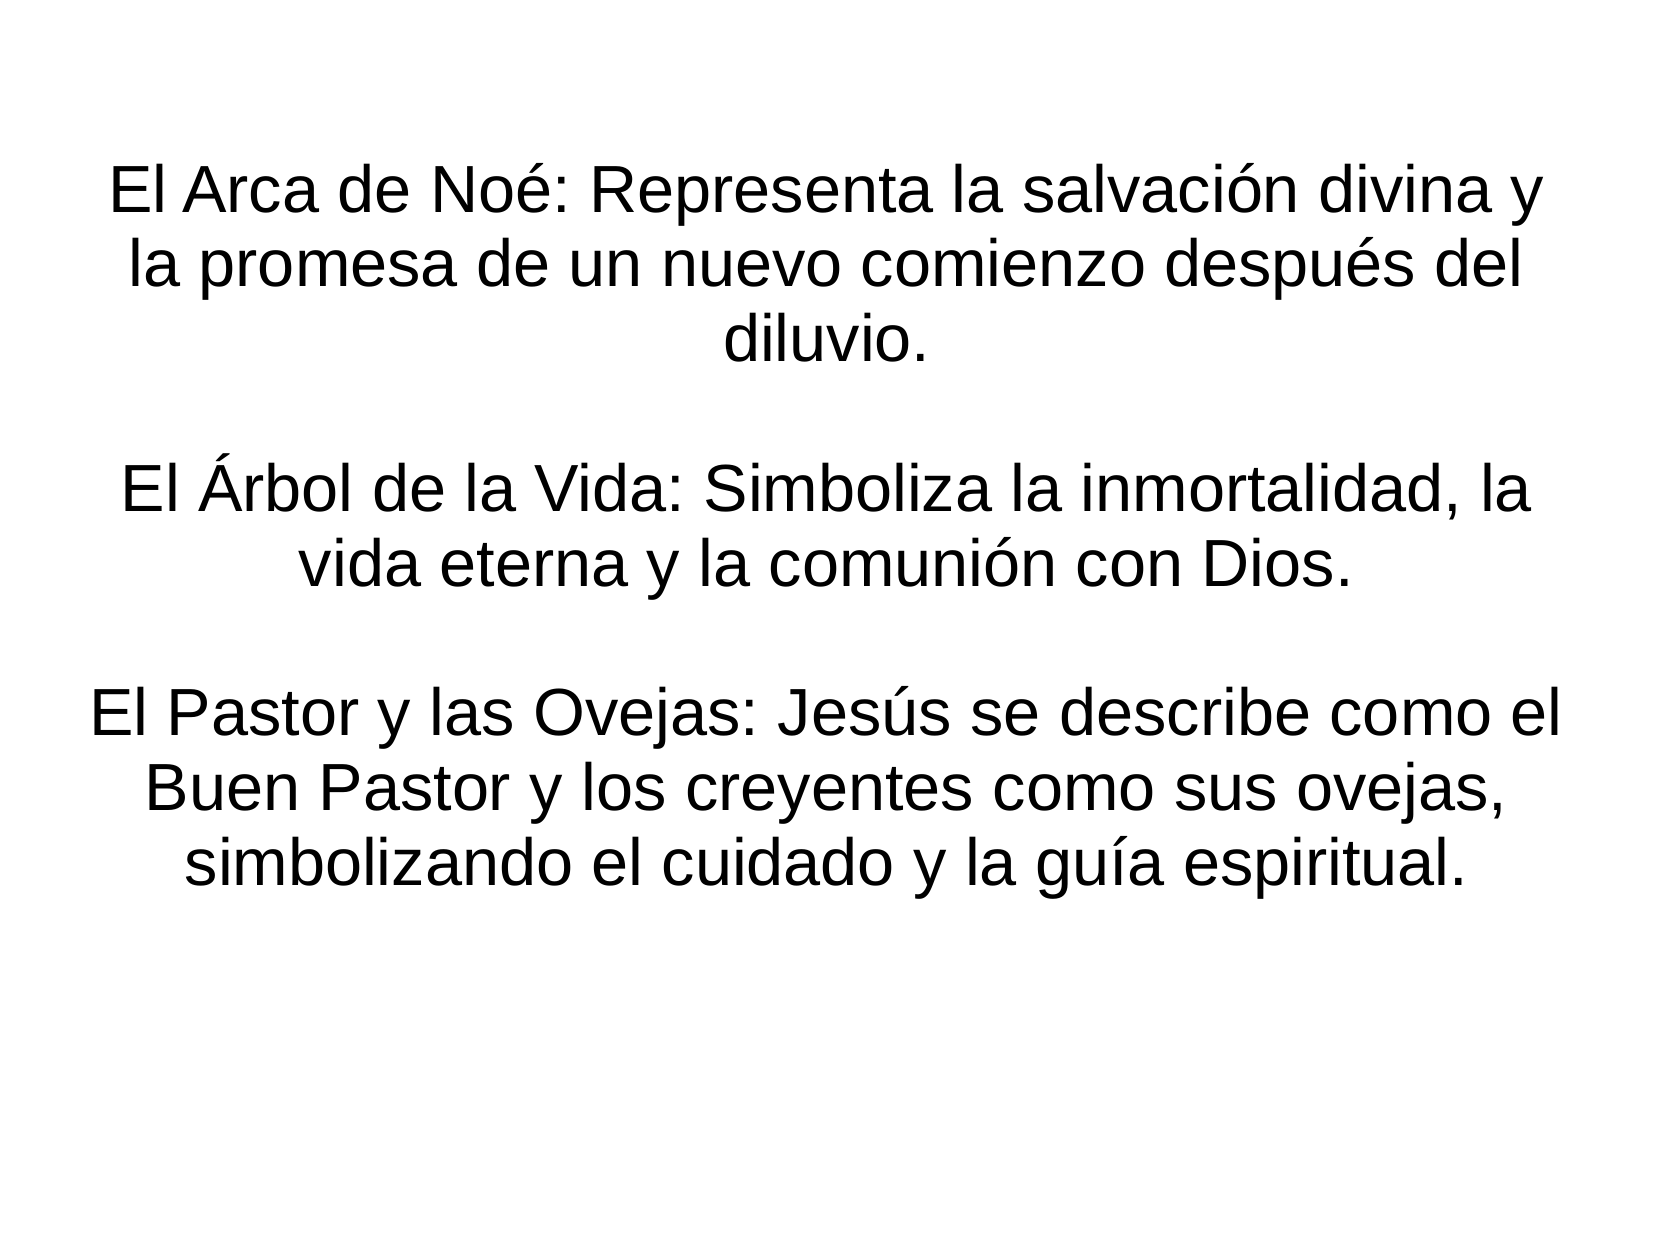

# El Arca de Noé: Representa la salvación divina y la promesa de un nuevo comienzo después del diluvio.
El Árbol de la Vida: Simboliza la inmortalidad, la vida eterna y la comunión con Dios.
El Pastor y las Ovejas: Jesús se describe como el Buen Pastor y los creyentes como sus ovejas, simbolizando el cuidado y la guía espiritual.